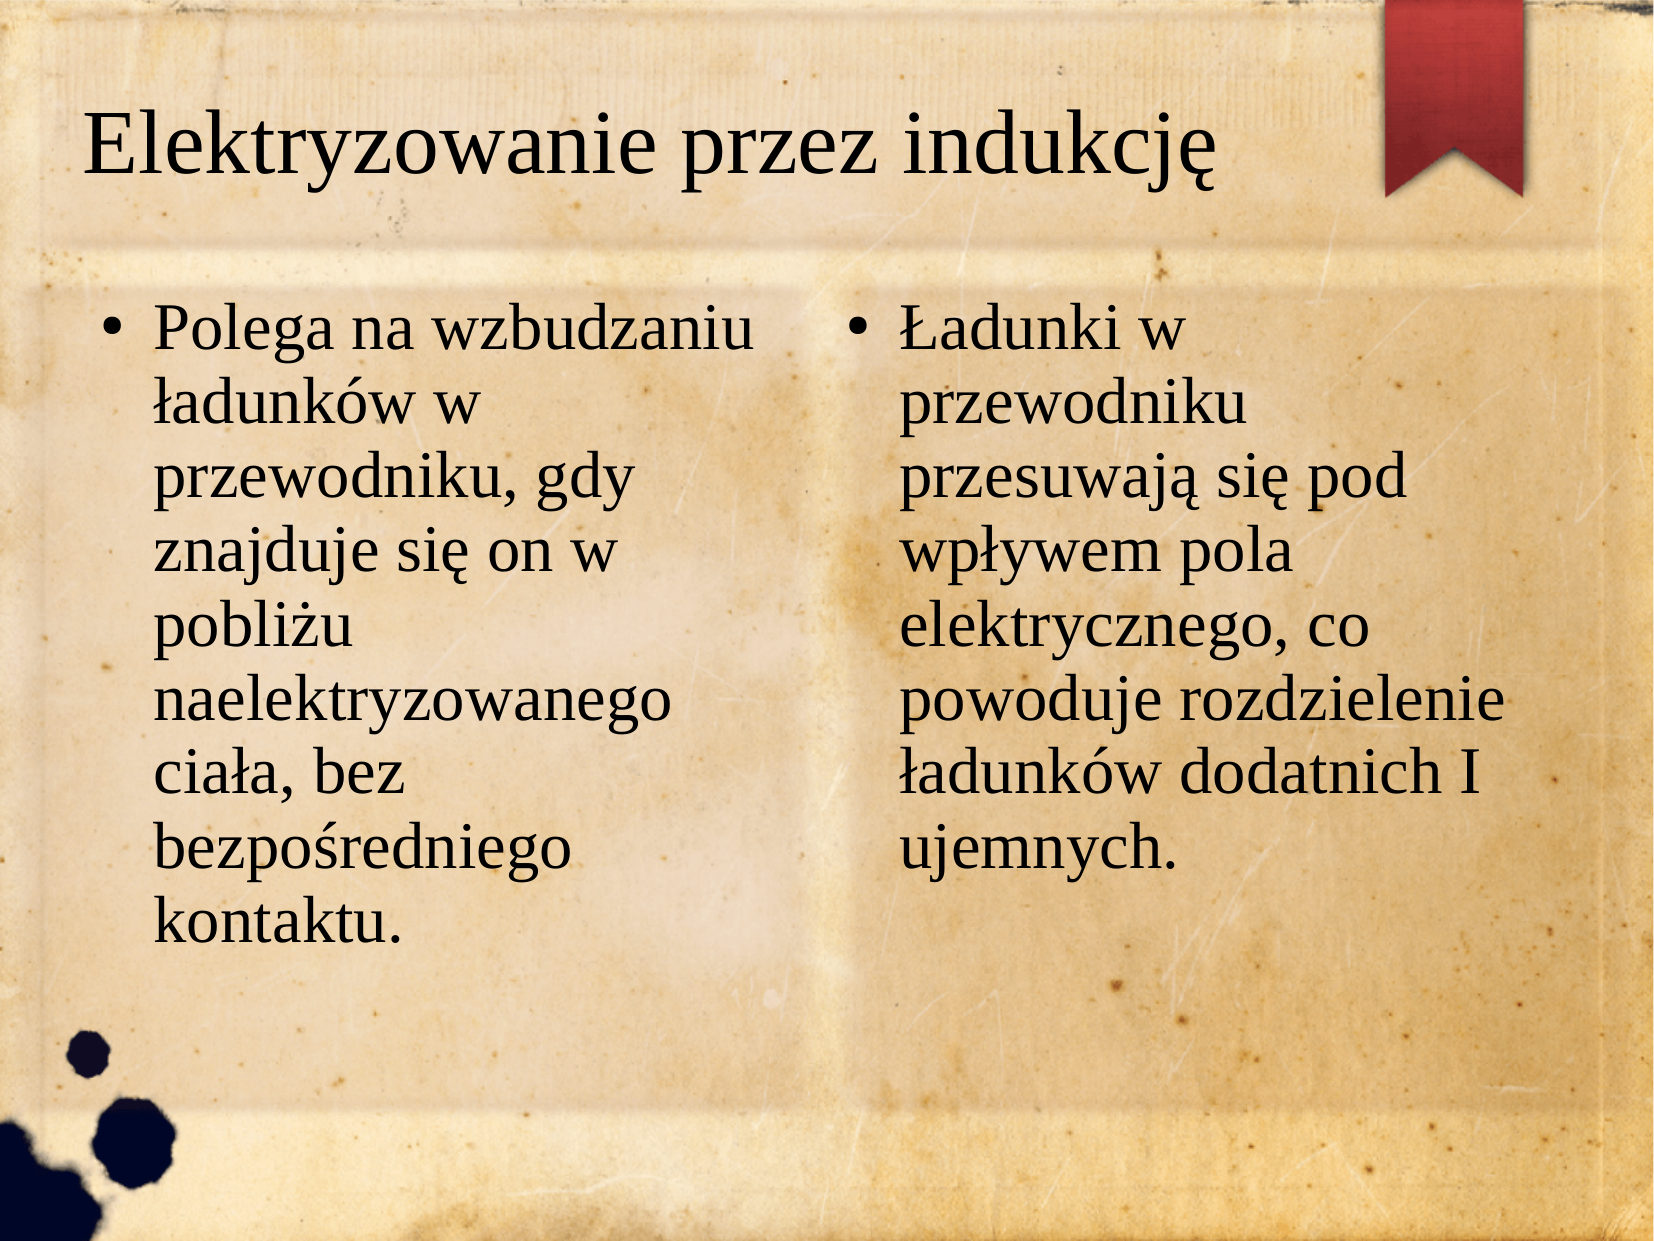

# Elektryzowanie przez indukcję
Polega na wzbudzaniu ładunków w przewodniku, gdy znajduje się on w pobliżu naelektryzowanego ciała, bez bezpośredniego kontaktu.
Ładunki w przewodniku przesuwają się pod wpływem pola elektrycznego, co powoduje rozdzielenie ładunków dodatnich I ujemnych.